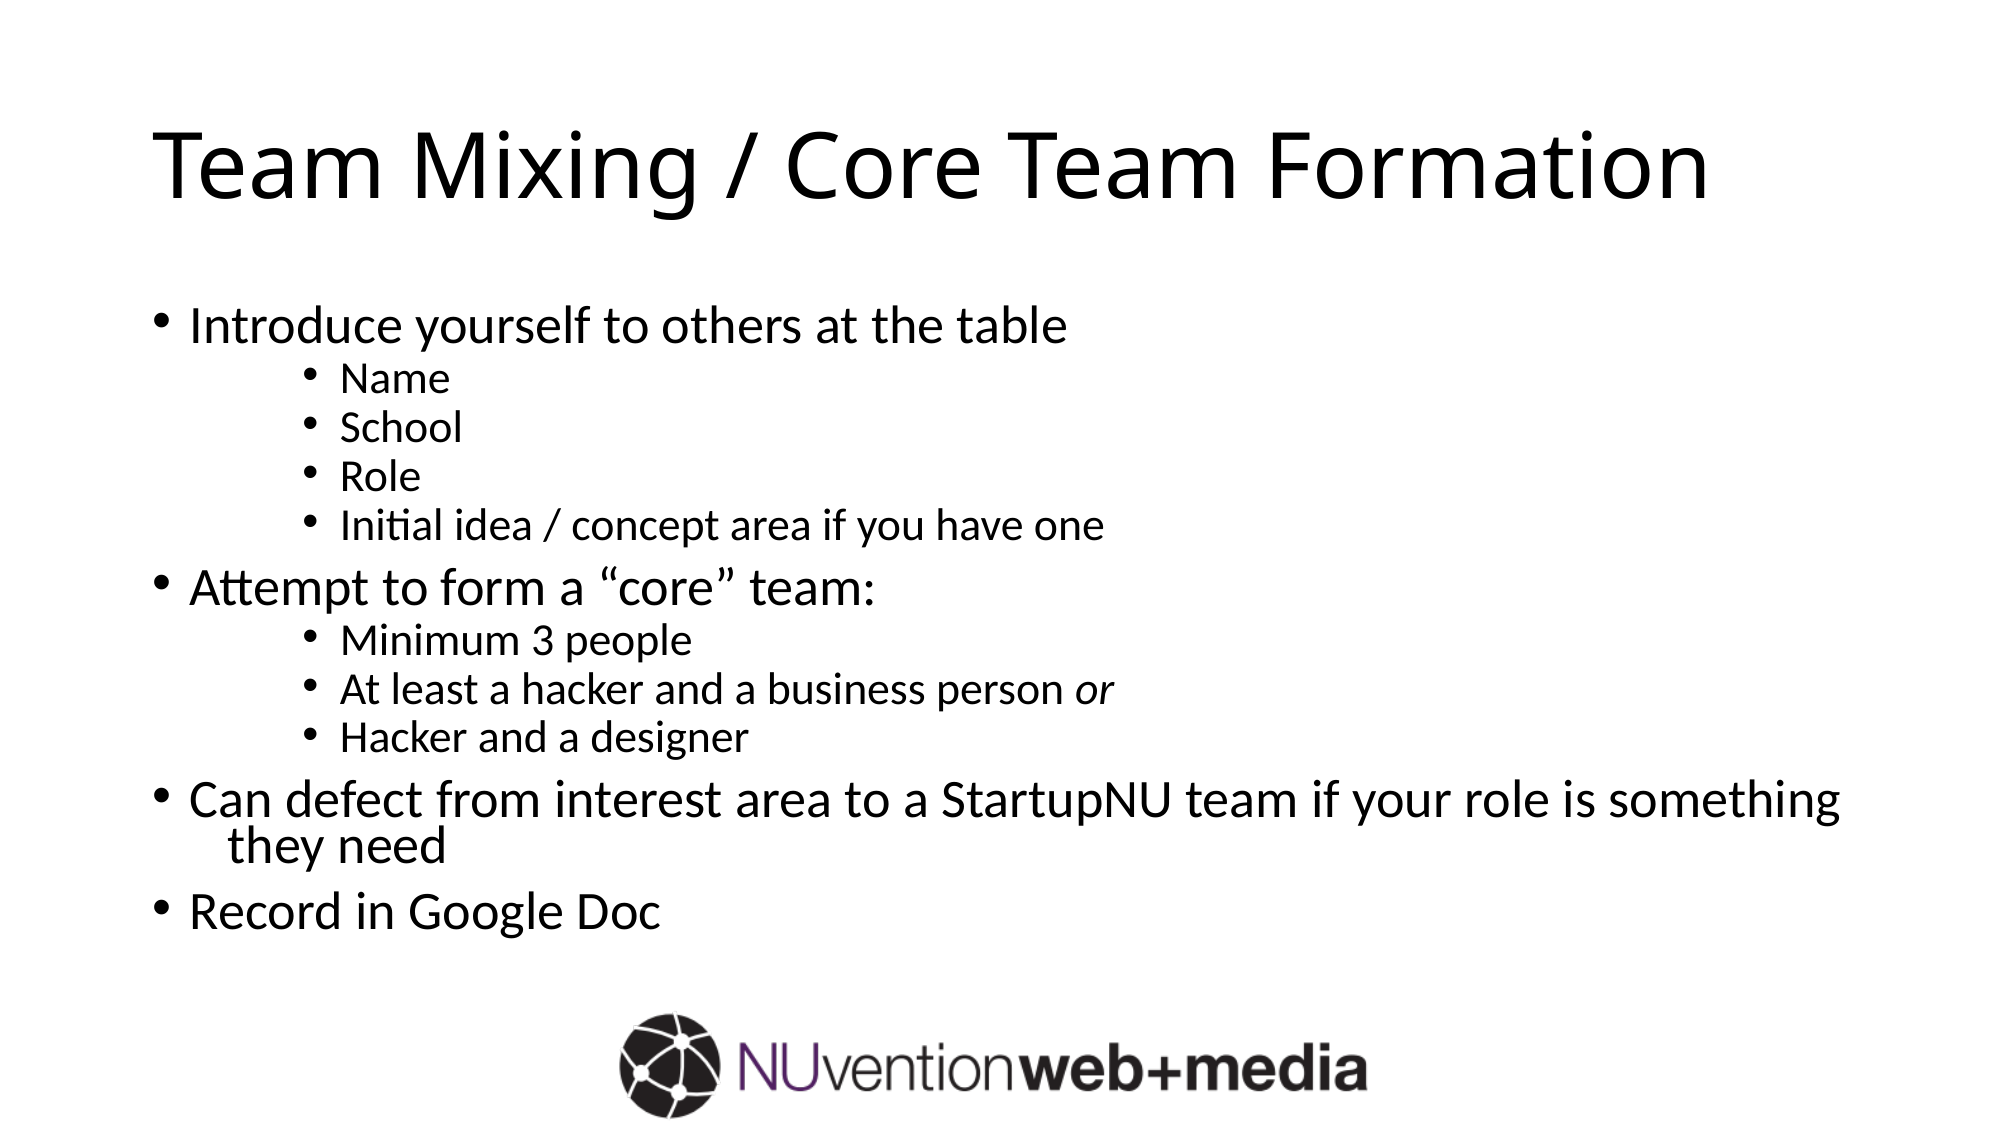

# Team Mixing / Core Team Formation
Introduce yourself to others at the table
Name
School
Role
Initial idea / concept area if you have one
Attempt to form a “core” team:
Minimum 3 people
At least a hacker and a business person or
Hacker and a designer
Can defect from interest area to a StartupNU team if your role is something they need
Record in Google Doc